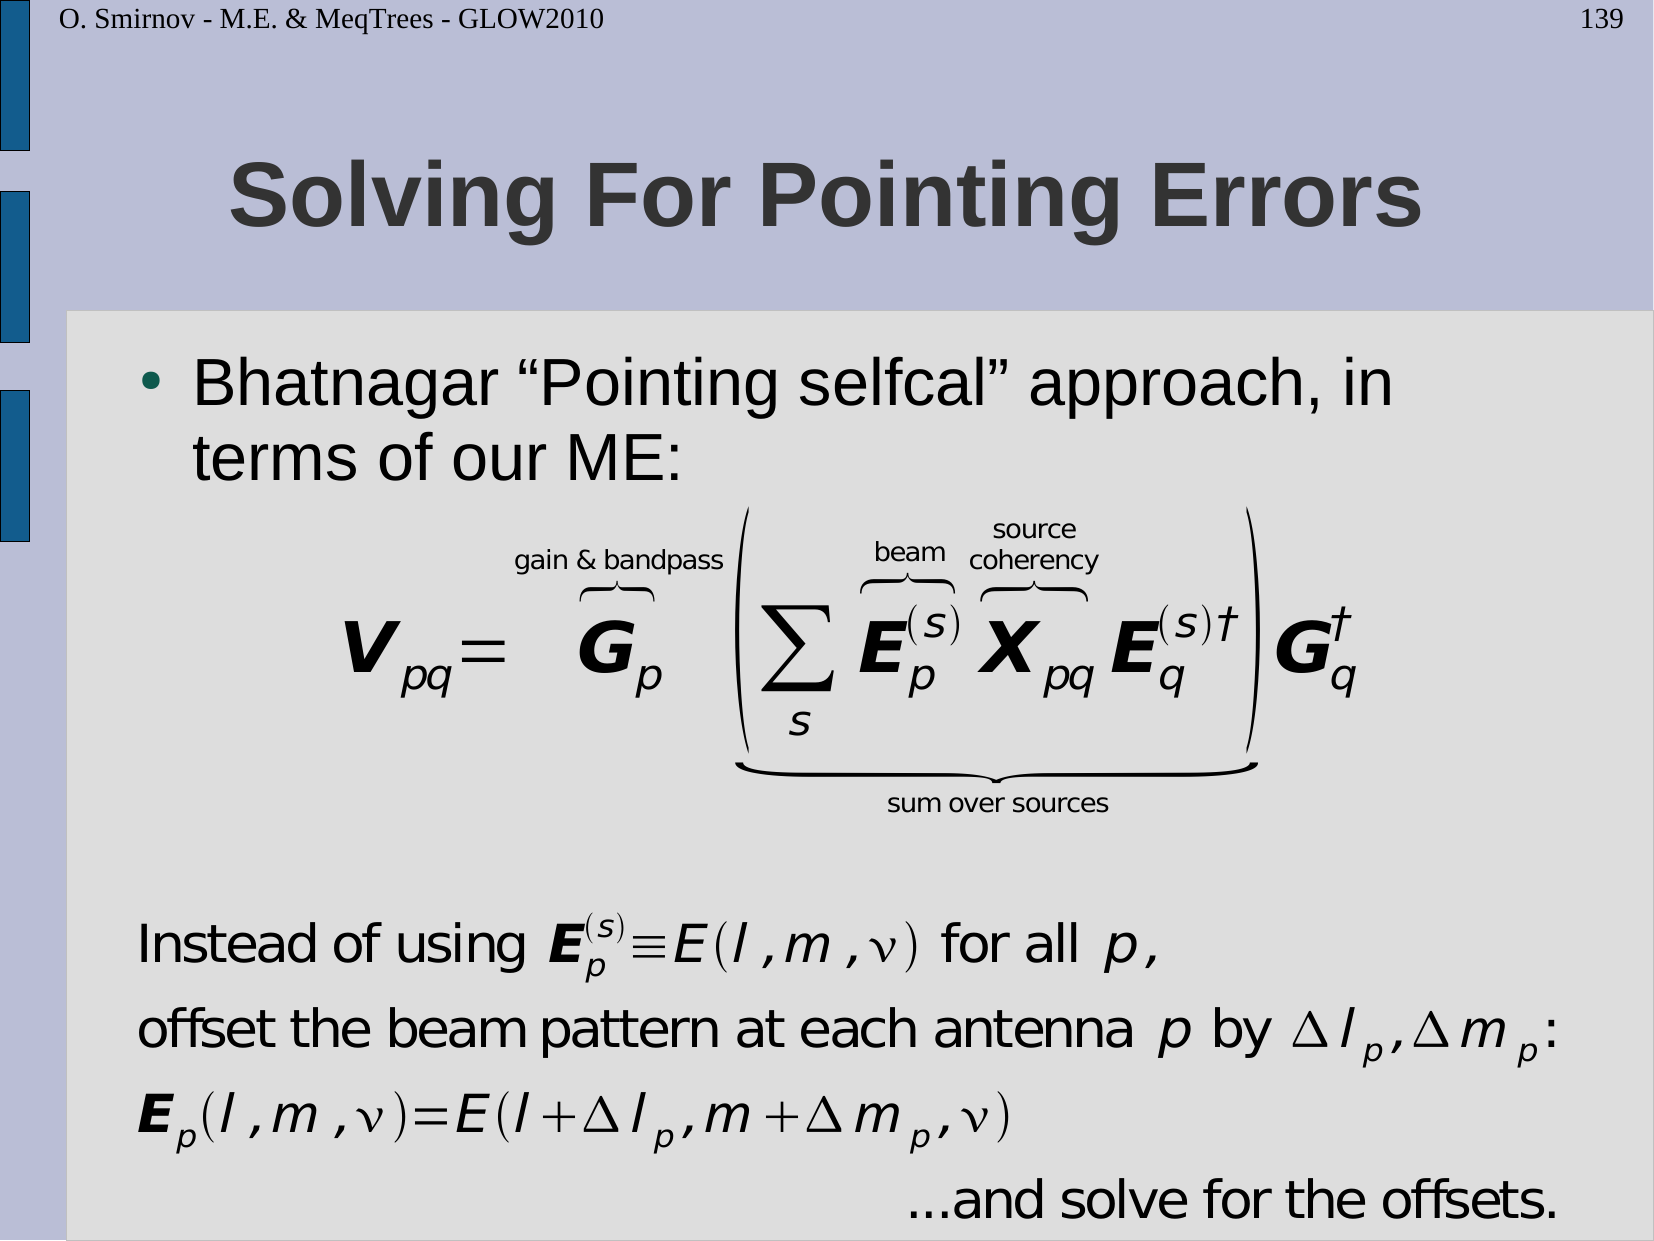

O. Smirnov - M.E. & MeqTrees - GLOW2010
139
# Solving For Pointing Errors
Bhatnagar “Pointing selfcal” approach, in terms of our ME: